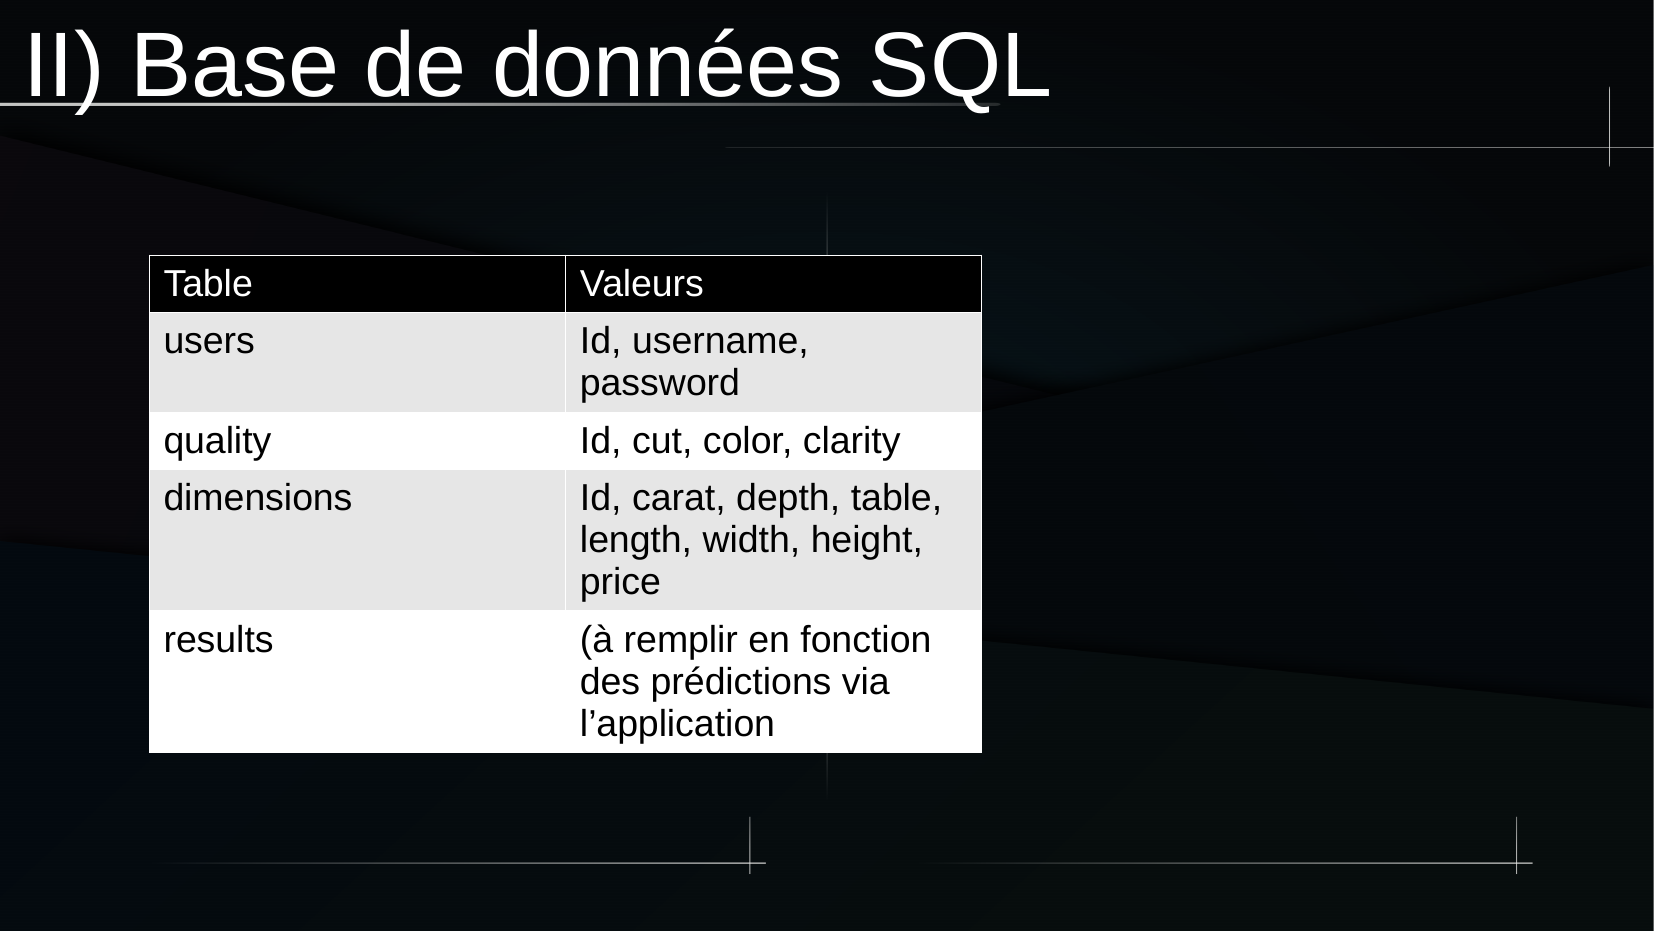

# II) Base de données SQL
| Table | Valeurs |
| --- | --- |
| users | Id, username, password |
| quality | Id, cut, color, clarity |
| dimensions | Id, carat, depth, table, length, width, height, price |
| results | (à remplir en fonction des prédictions via l’application |